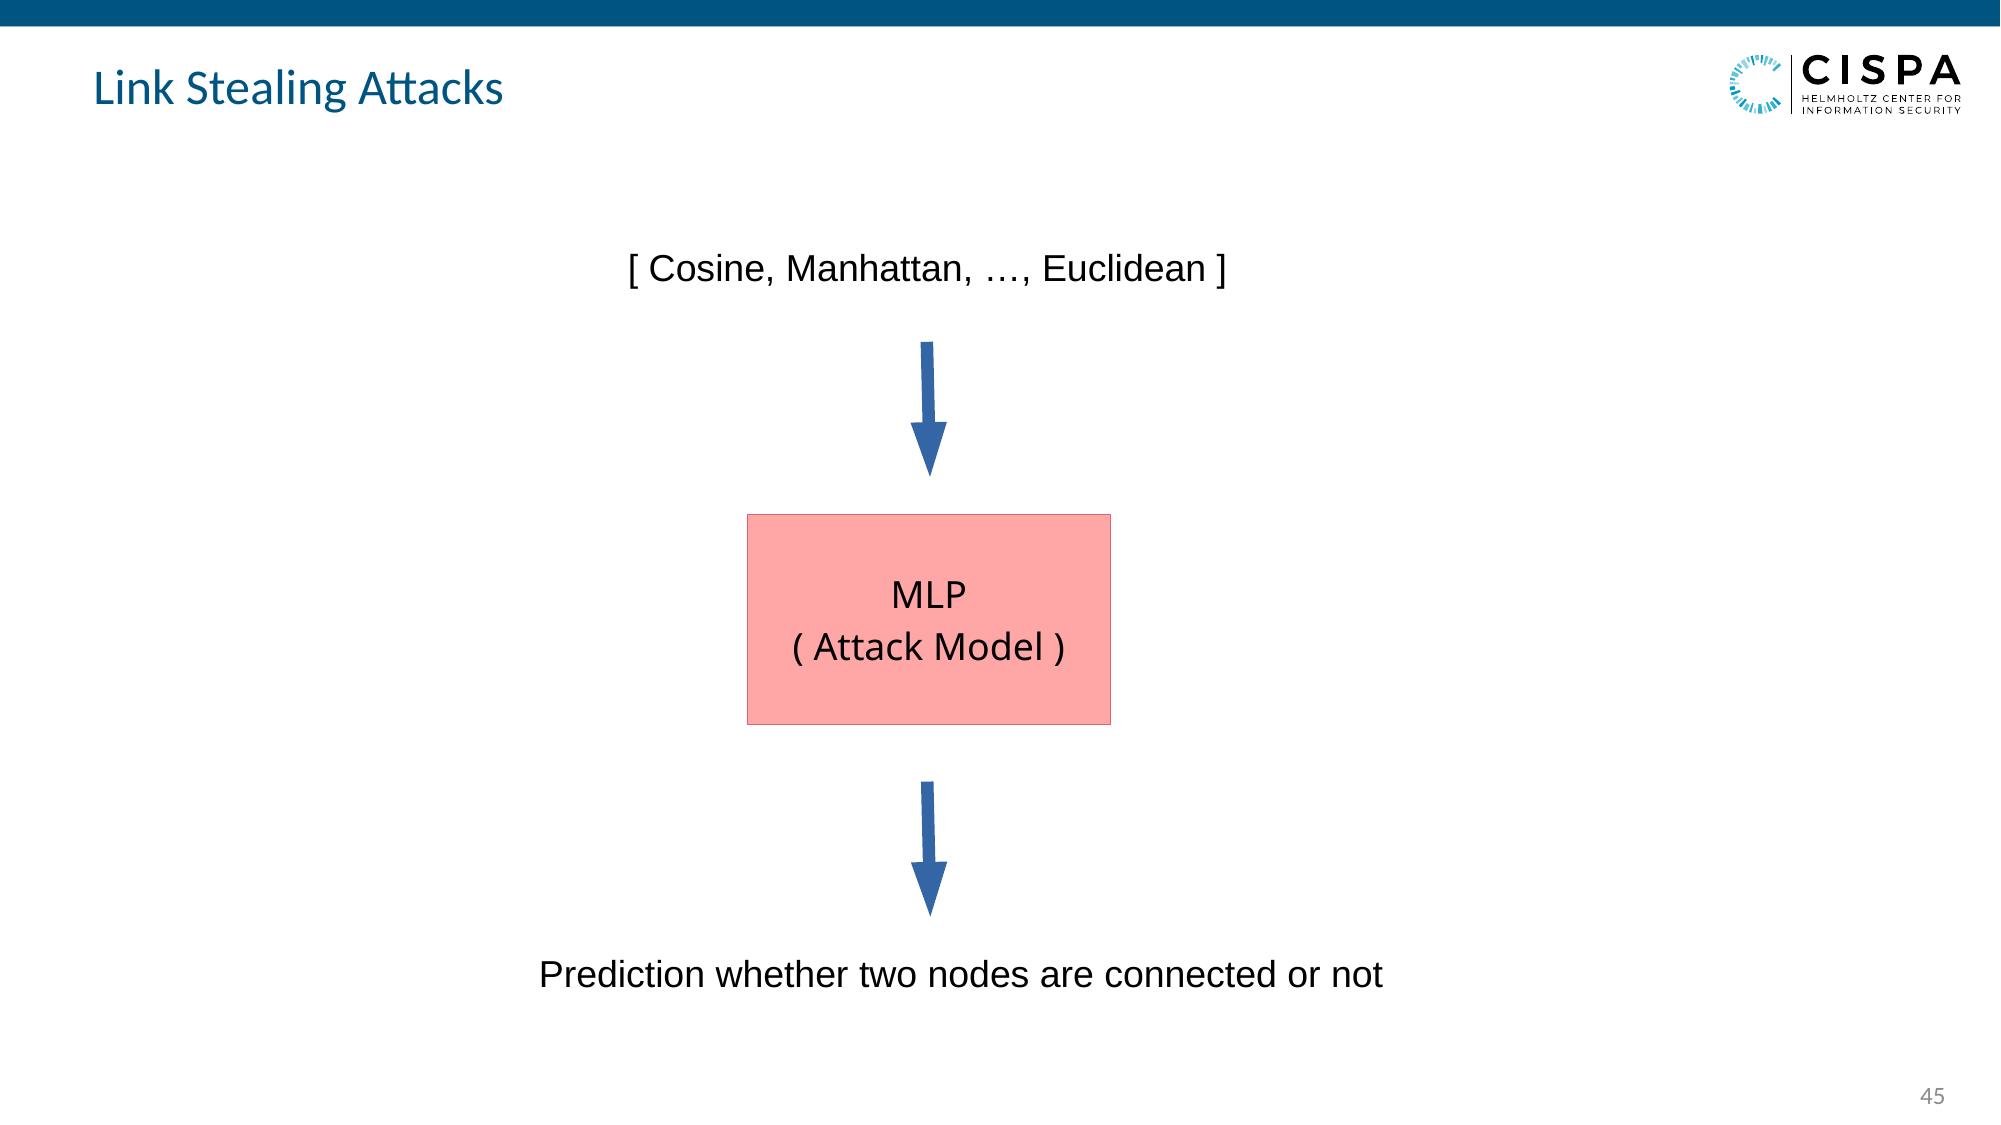

# Link Stealing Attacks
[ Cosine, Manhattan, …, Euclidean ]
MLP
( Attack Model )
Prediction whether two nodes are connected or not